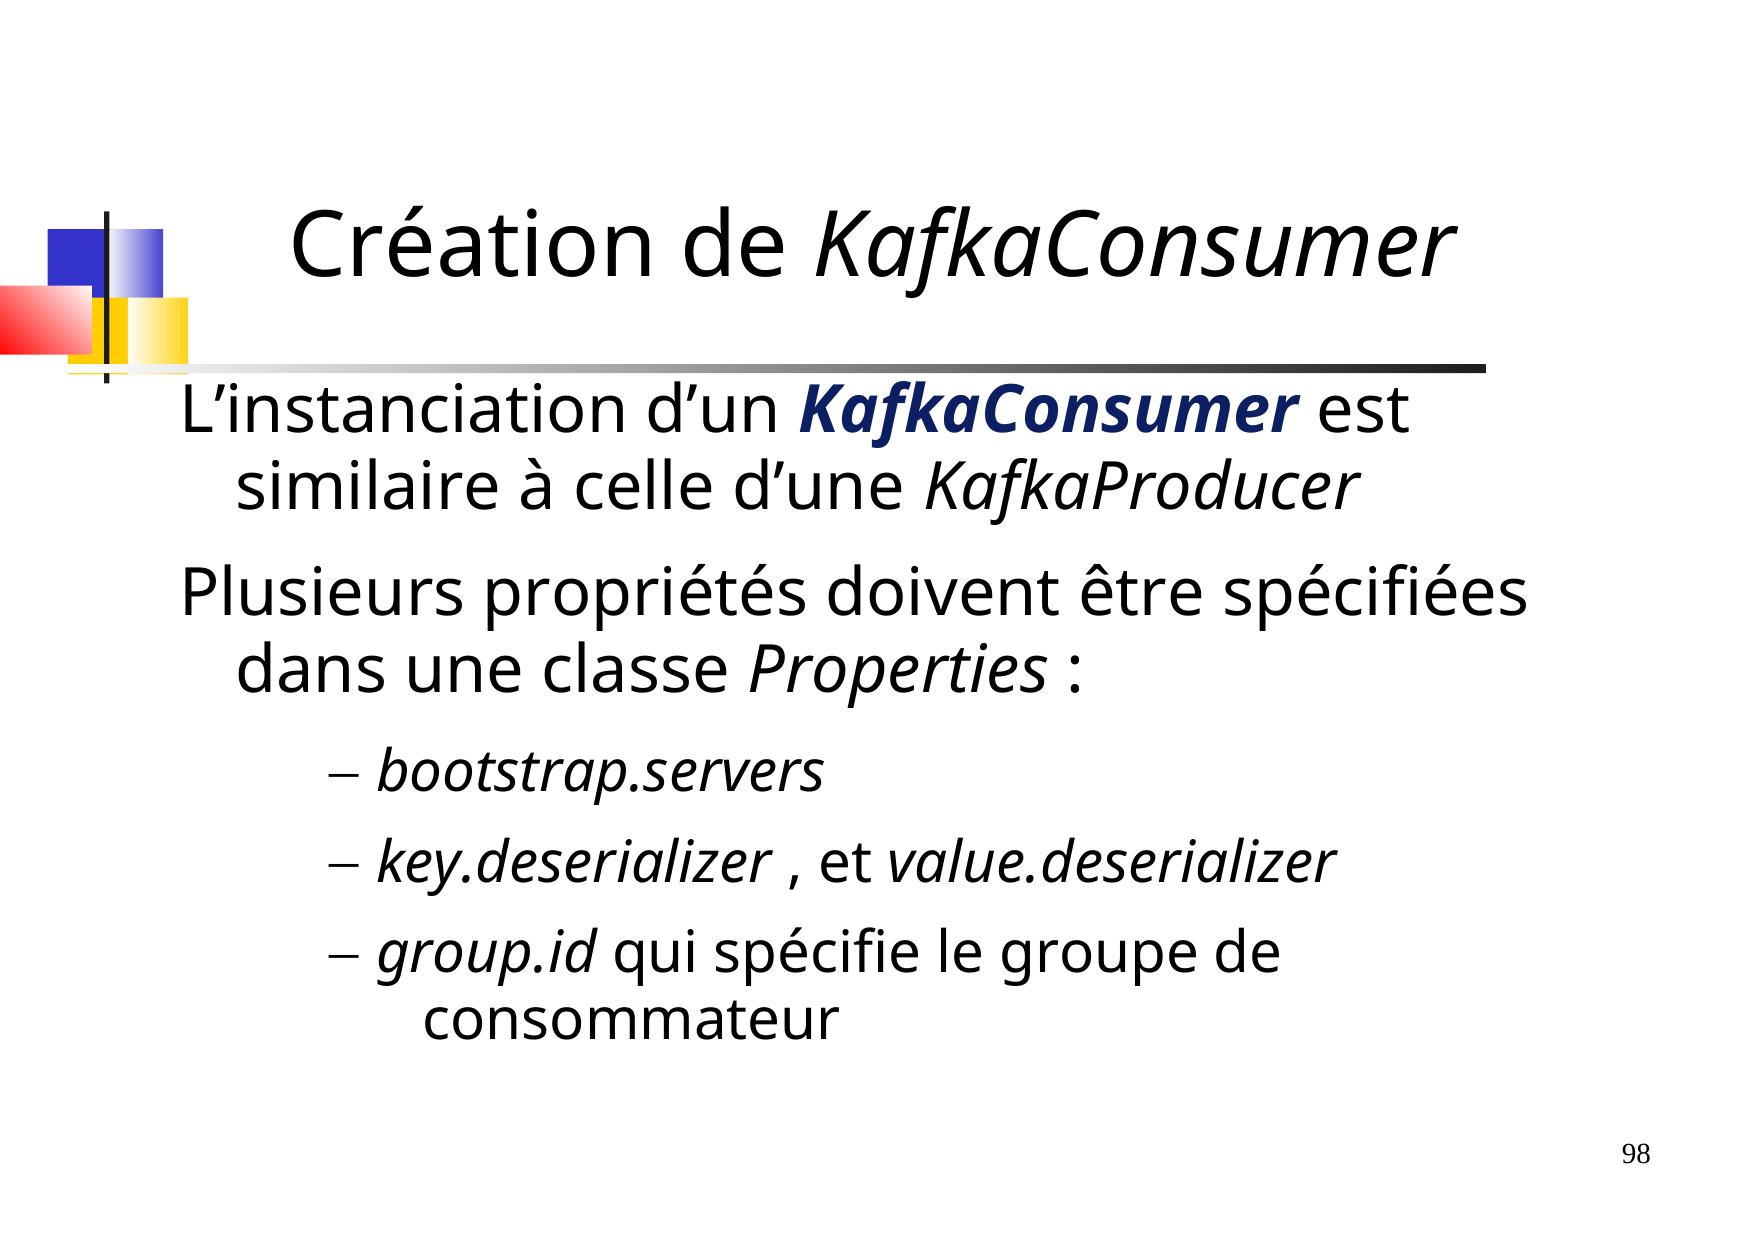

# Création de KafkaConsumer
L’instanciation d’un KafkaConsumer est similaire à celle d’une KafkaProducer
Plusieurs propriétés doivent être spécifiées dans une classe Properties :
bootstrap.servers
key.deserializer , et value.deserializer
group.id qui spécifie le groupe de consommateur